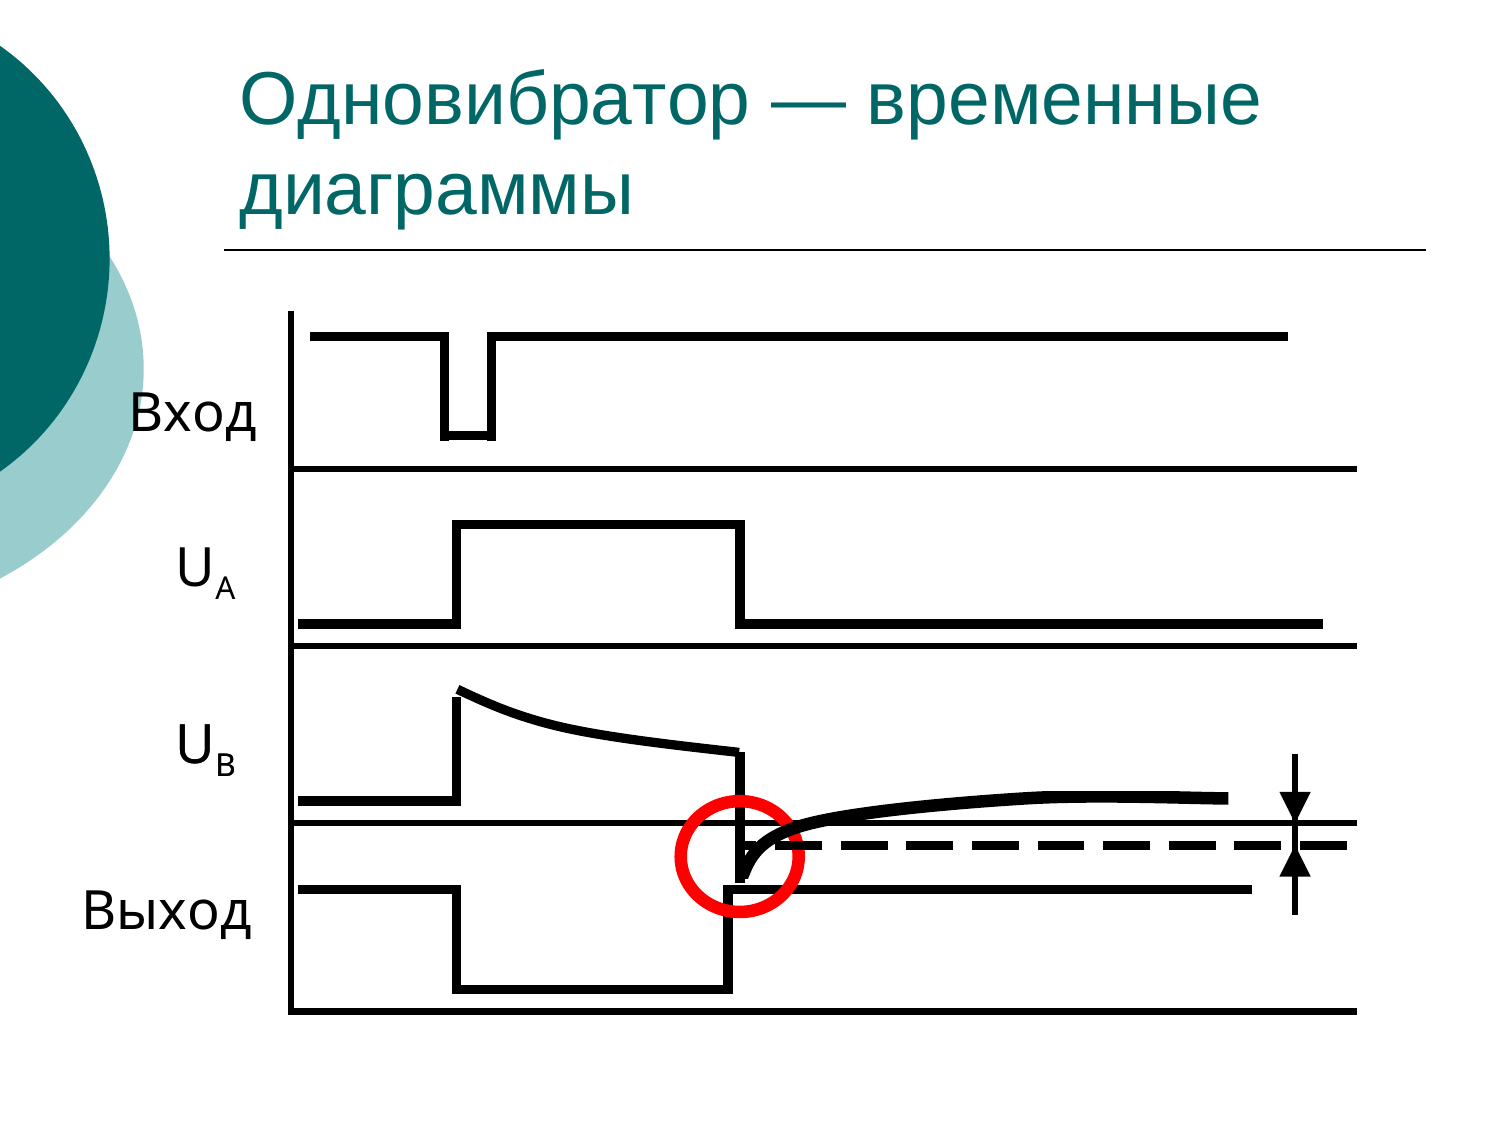

# Одновибратор — временные диаграммы
Вход
UA
UB
UB
Выход